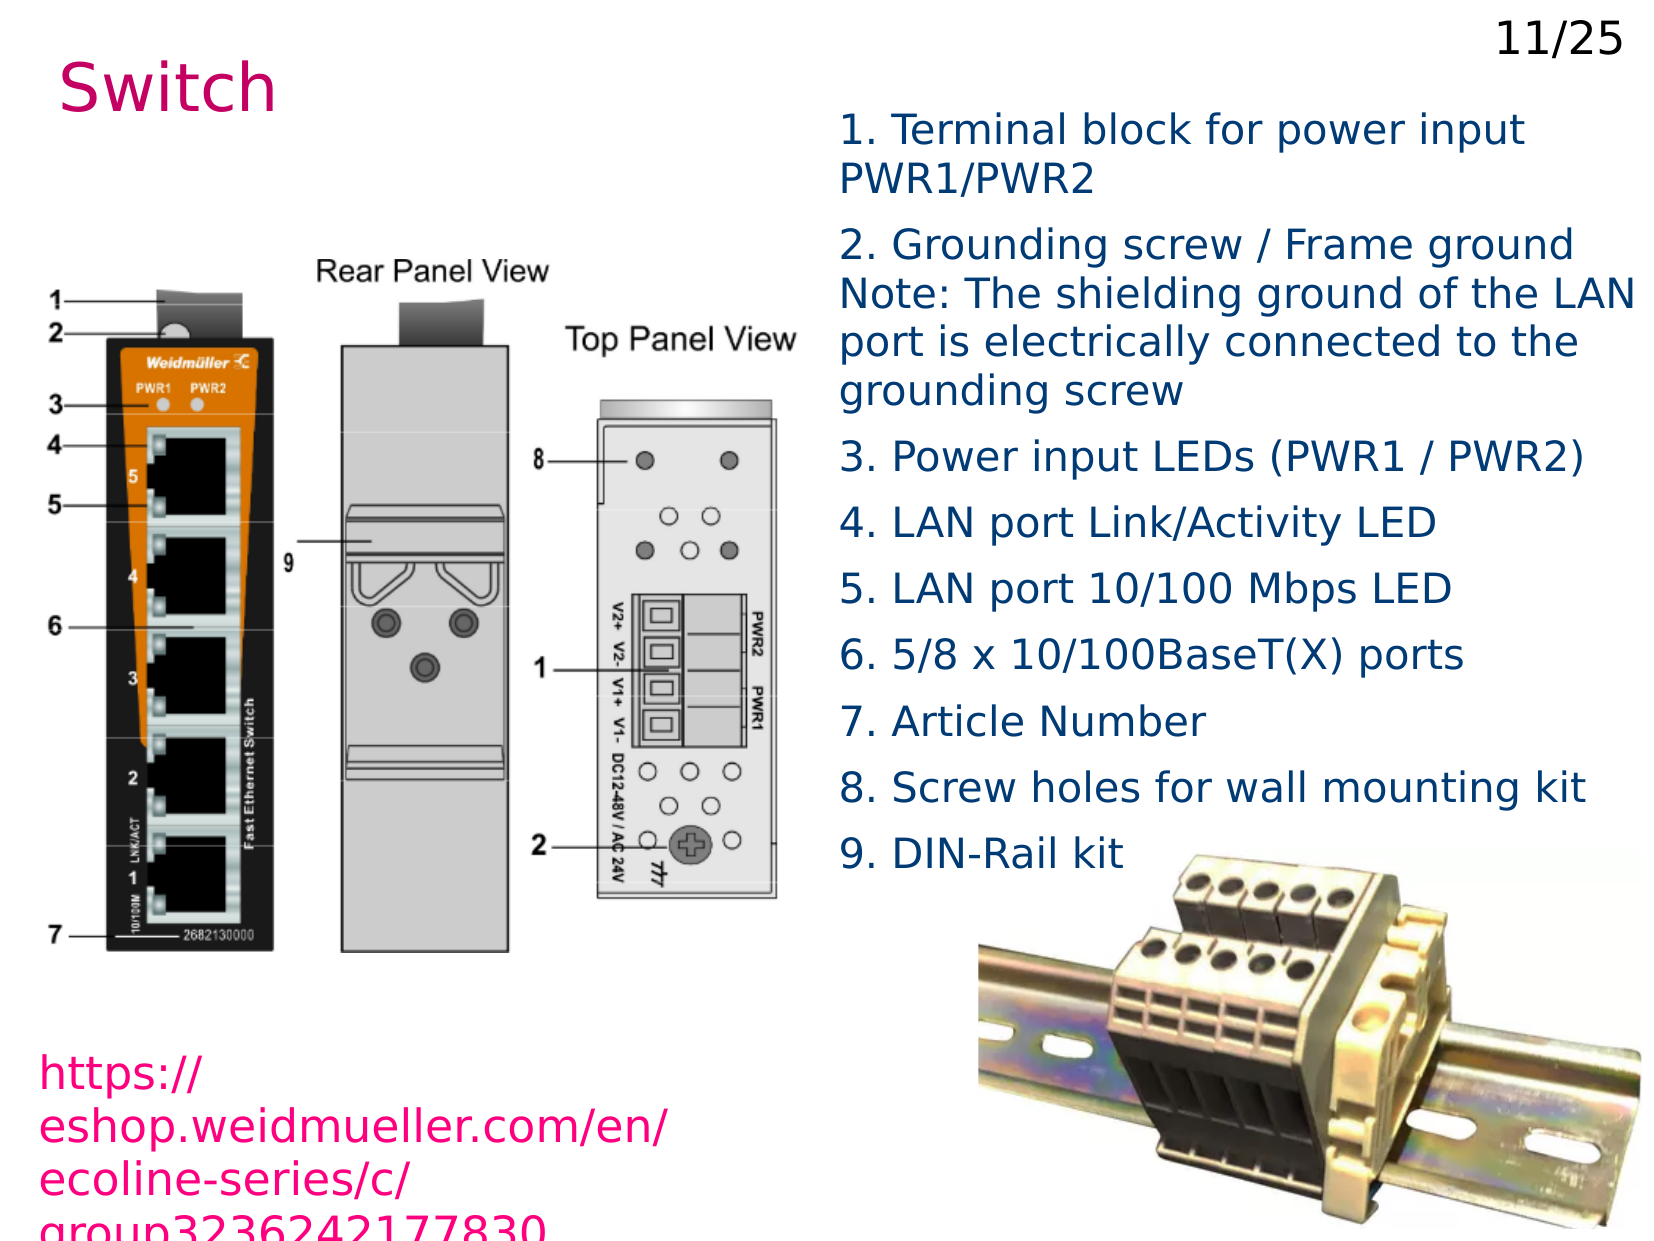

11
# Switch
1. Terminal block for power input PWR1/PWR2
2. Grounding screw / Frame ground Note: The shielding ground of the LAN port is electrically connected to the grounding screw
3. Power input LEDs (PWR1 / PWR2)
4. LAN port Link/Activity LED
5. LAN port 10/100 Mbps LED
6. 5/8 x 10/100BaseT(X) ports
7. Article Number
8. Screw holes for wall mounting kit
9. DIN-Rail kit
https://eshop.weidmueller.com/en/ecoline-series/c/group3236242177830